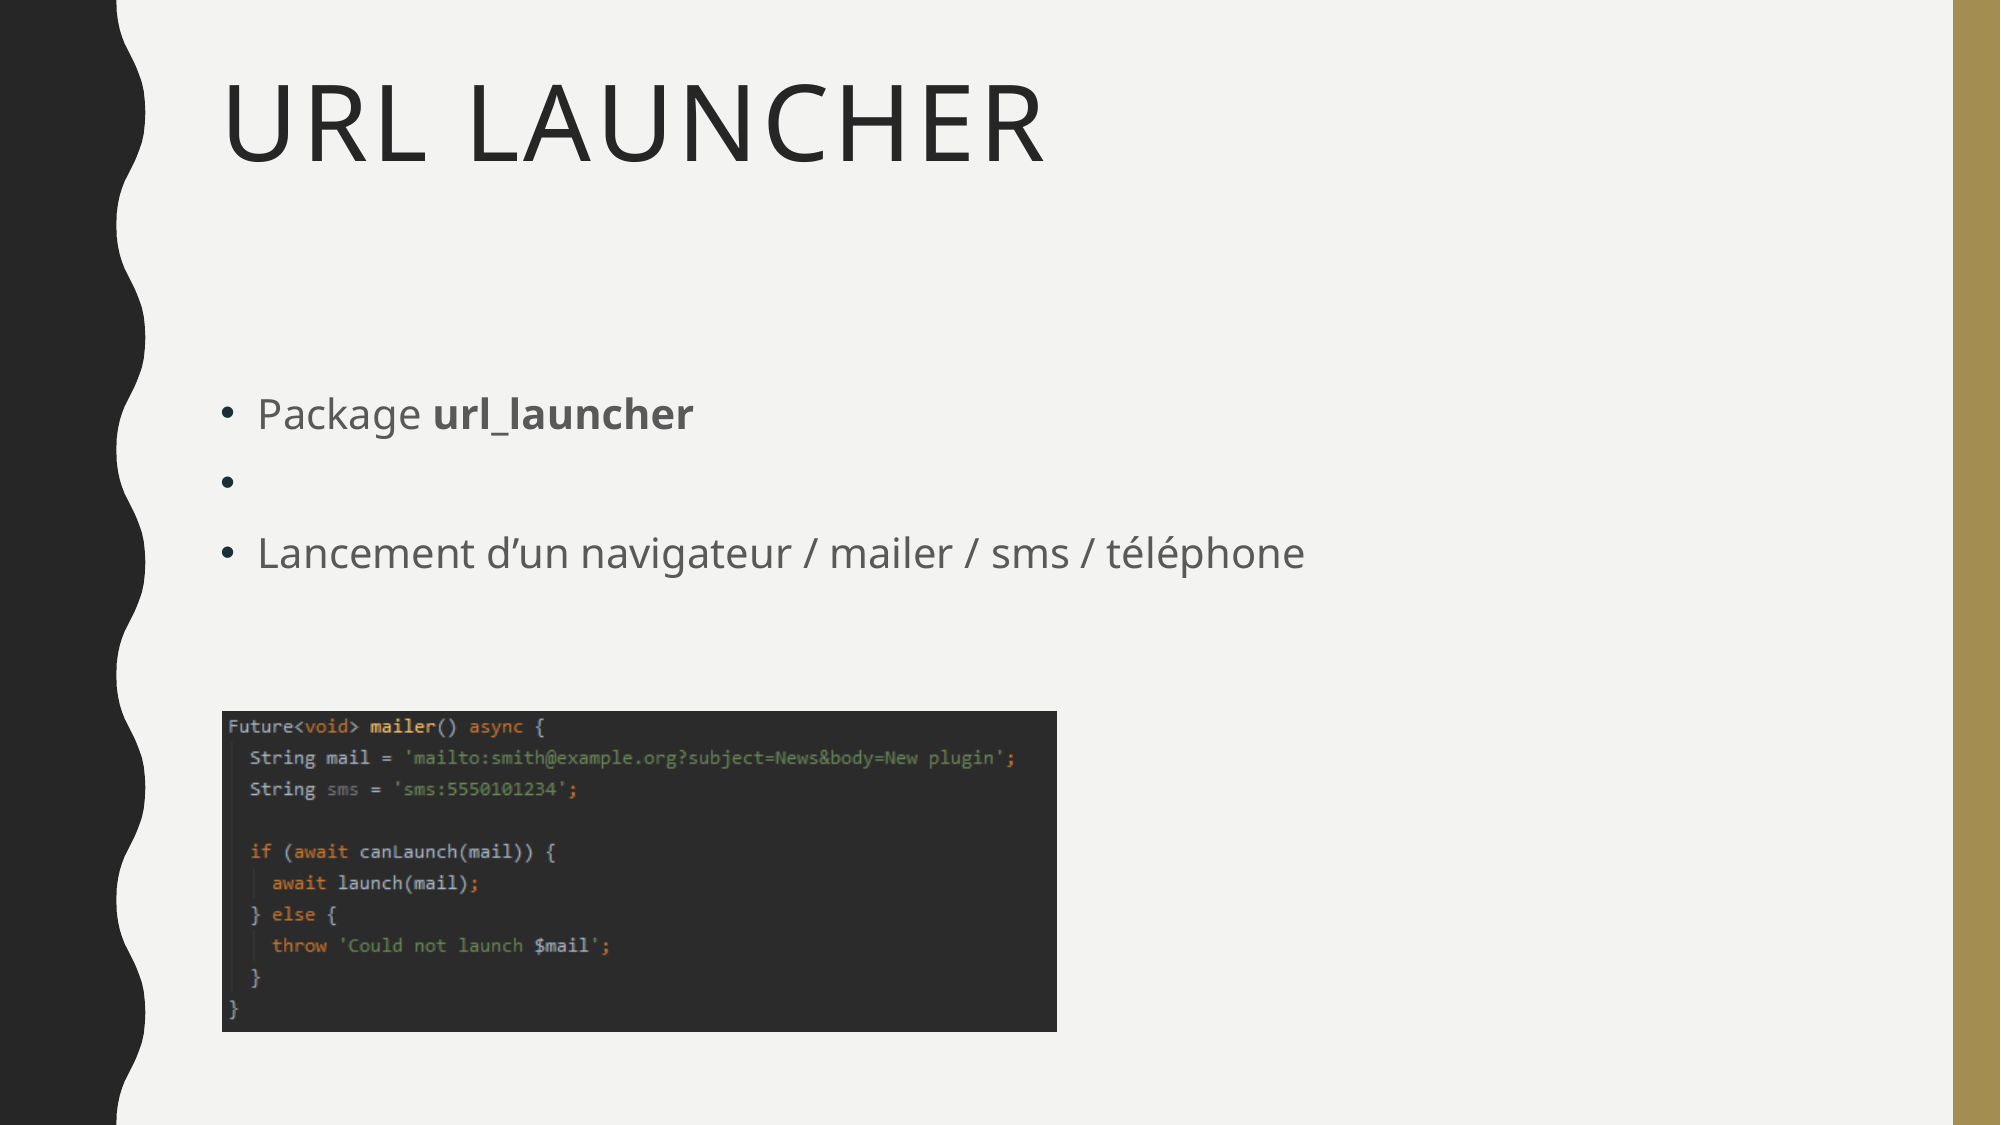

# url launcher
Package url_launcher
Lancement d’un navigateur / mailer / sms / téléphone